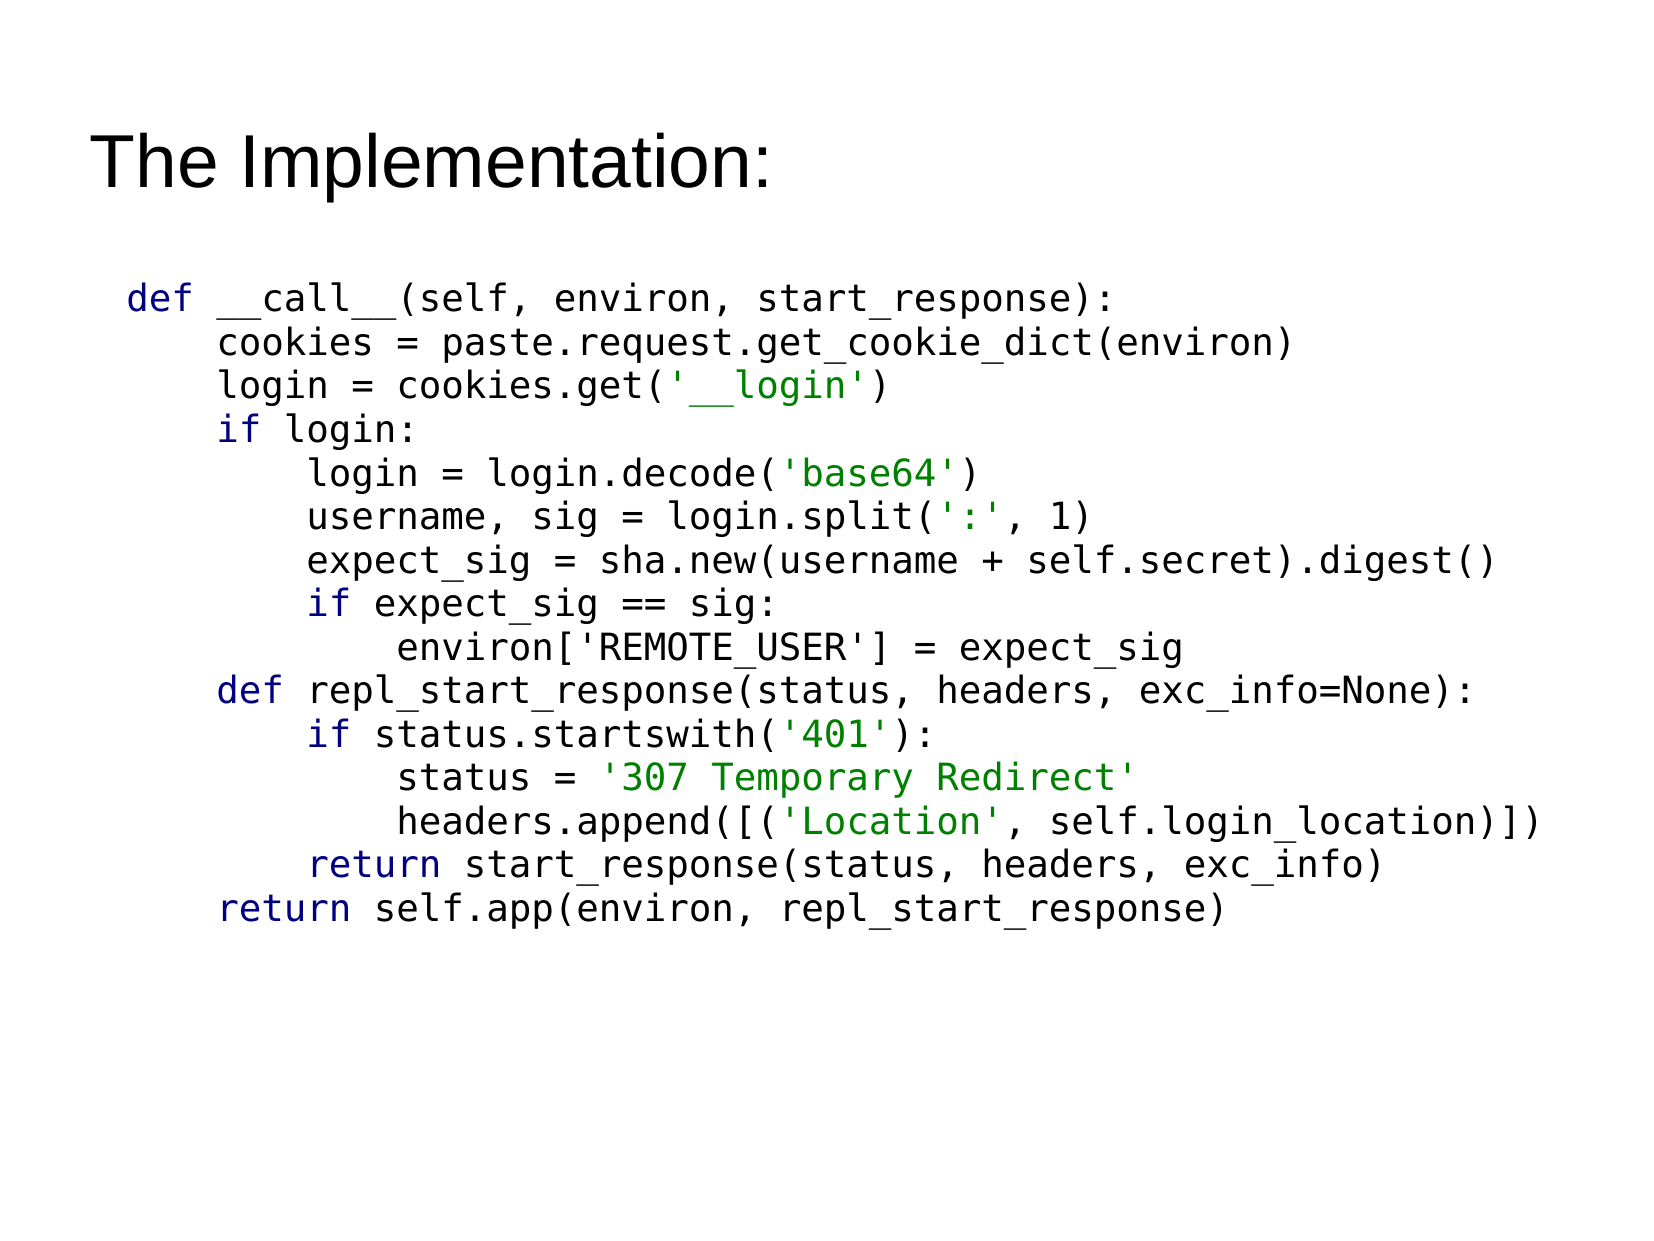

The Implementation:
 def __call__(self, environ, start_response):
 cookies = paste.request.get_cookie_dict(environ)
 login = cookies.get('__login')
 if login:
 login = login.decode('base64')
 username, sig = login.split(':', 1)
 expect_sig = sha.new(username + self.secret).digest()
 if expect_sig == sig:
 environ['REMOTE_USER'] = expect_sig
 def repl_start_response(status, headers, exc_info=None):
 if status.startswith('401'):
 status = '307 Temporary Redirect'
 headers.append([('Location', self.login_location)])
 return start_response(status, headers, exc_info)
 return self.app(environ, repl_start_response)